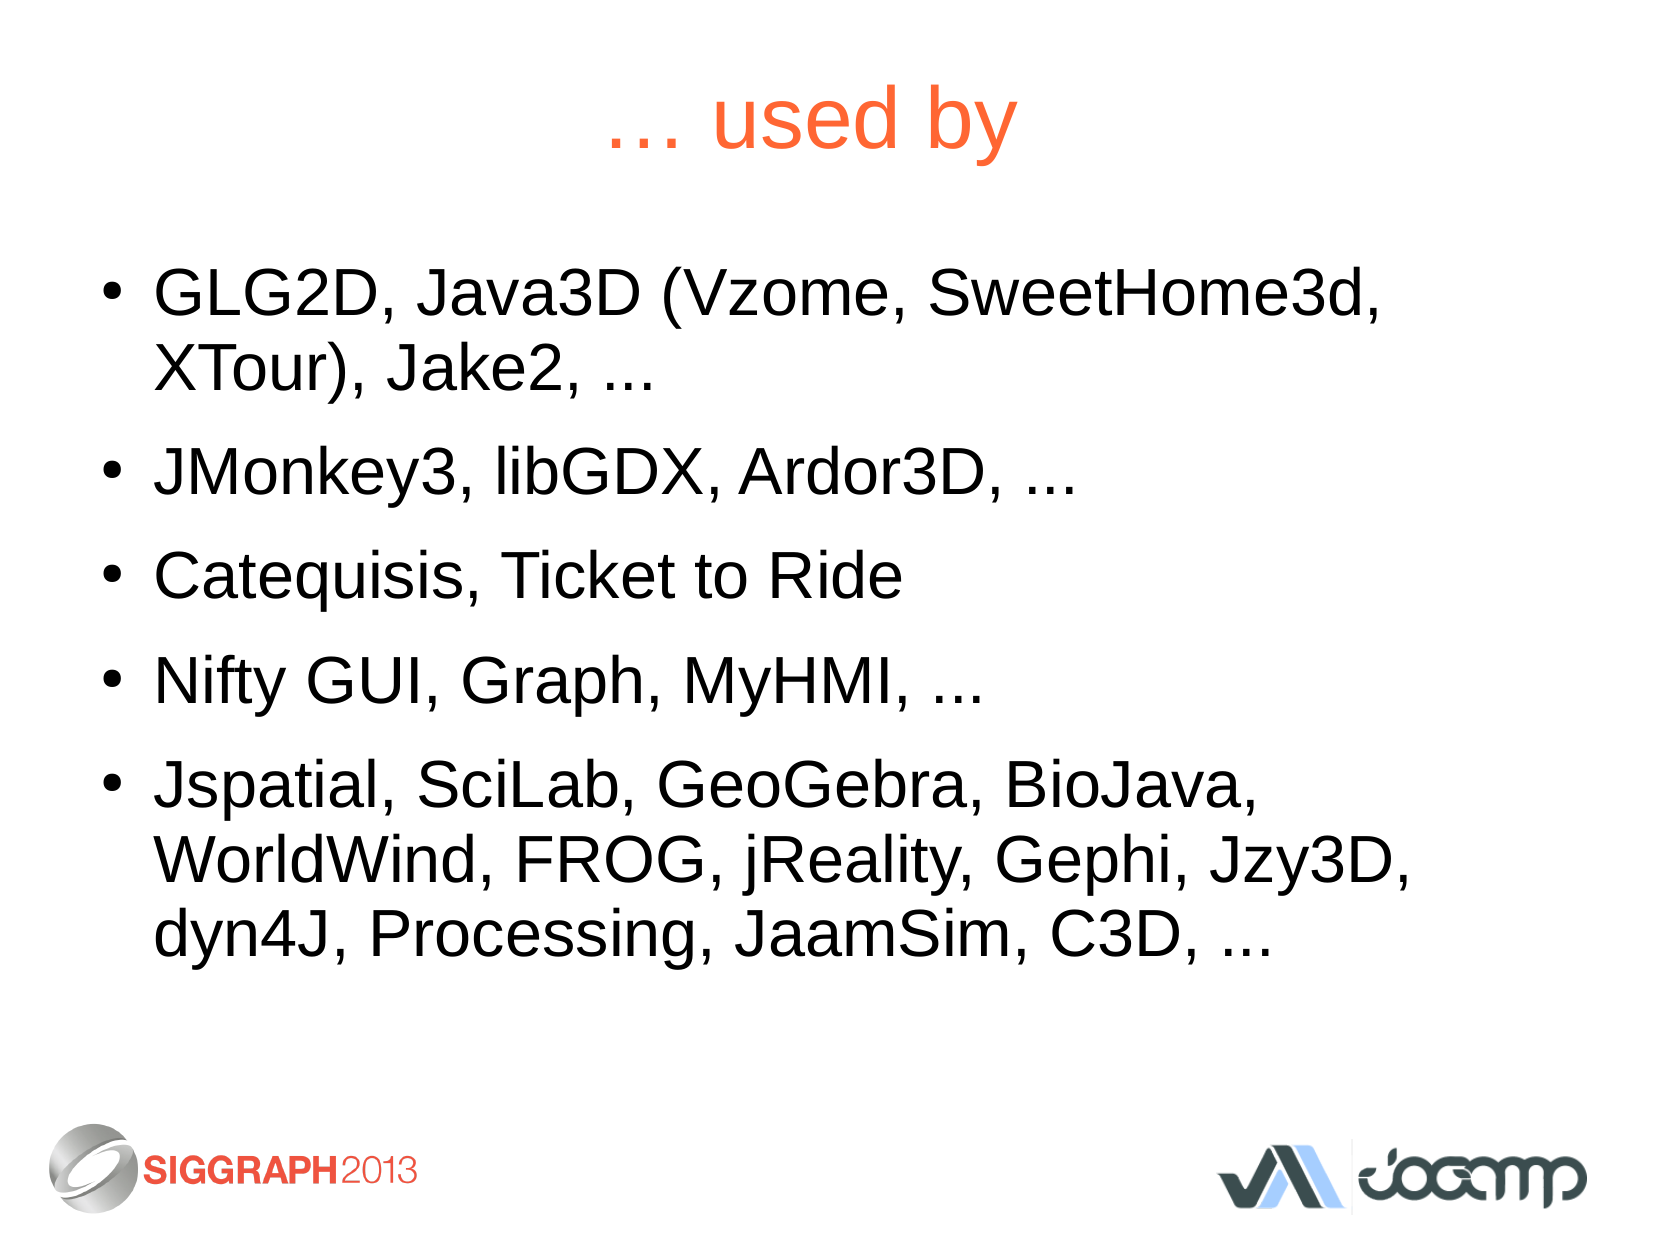

# … used by
GLG2D, Java3D (Vzome, SweetHome3d, XTour), Jake2, ...
JMonkey3, libGDX, Ardor3D, ...
Catequisis, Ticket to Ride
Nifty GUI, Graph, MyHMI, ...
Jspatial, SciLab, GeoGebra, BioJava, WorldWind, FROG, jReality, Gephi, Jzy3D, dyn4J, Processing, JaamSim, C3D, ...